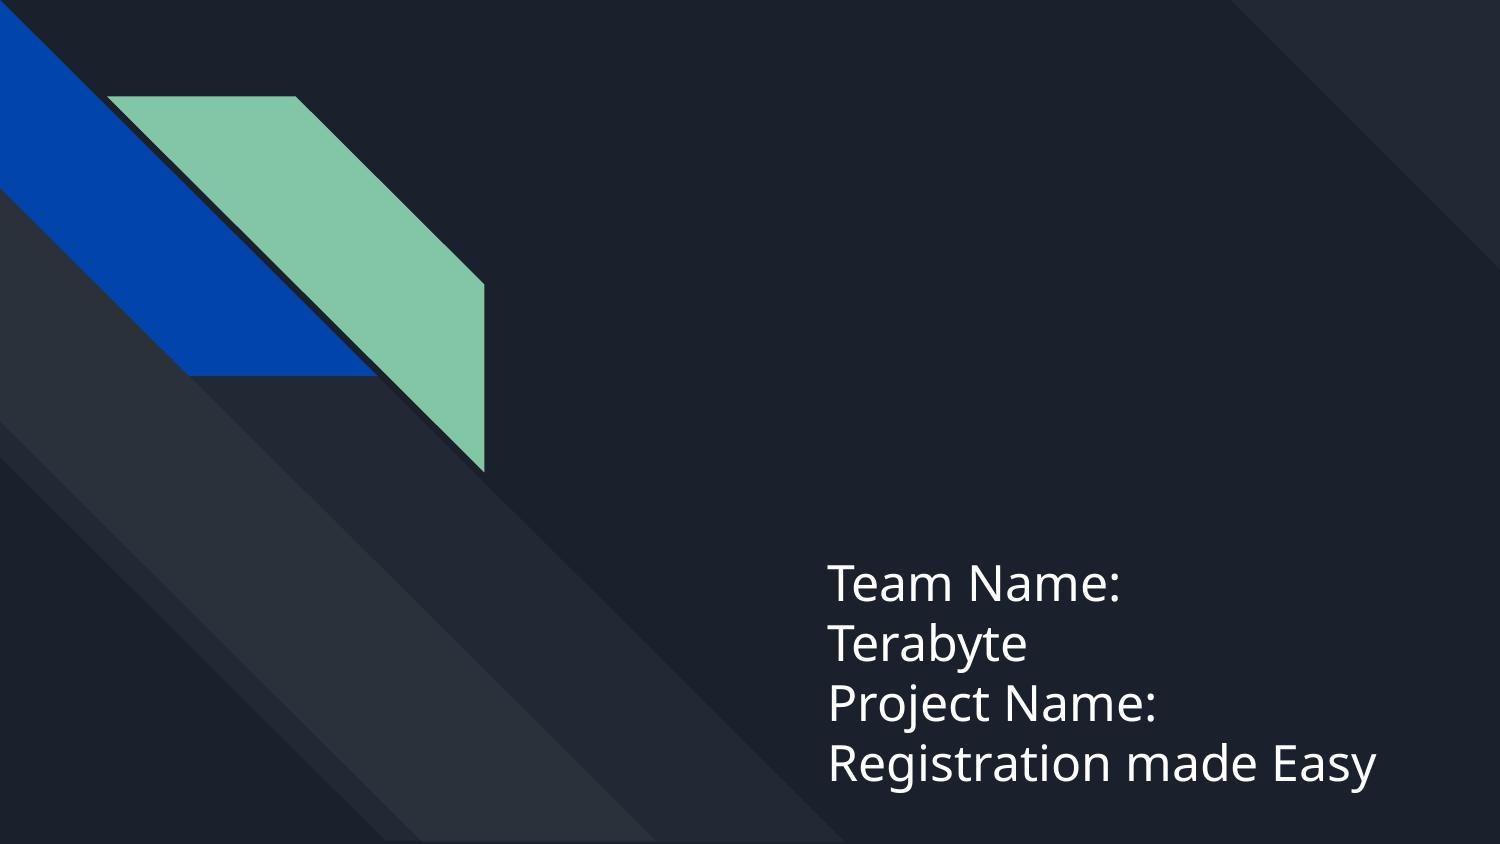

#
Team Name:
Terabyte
Project Name:
Registration made Easy